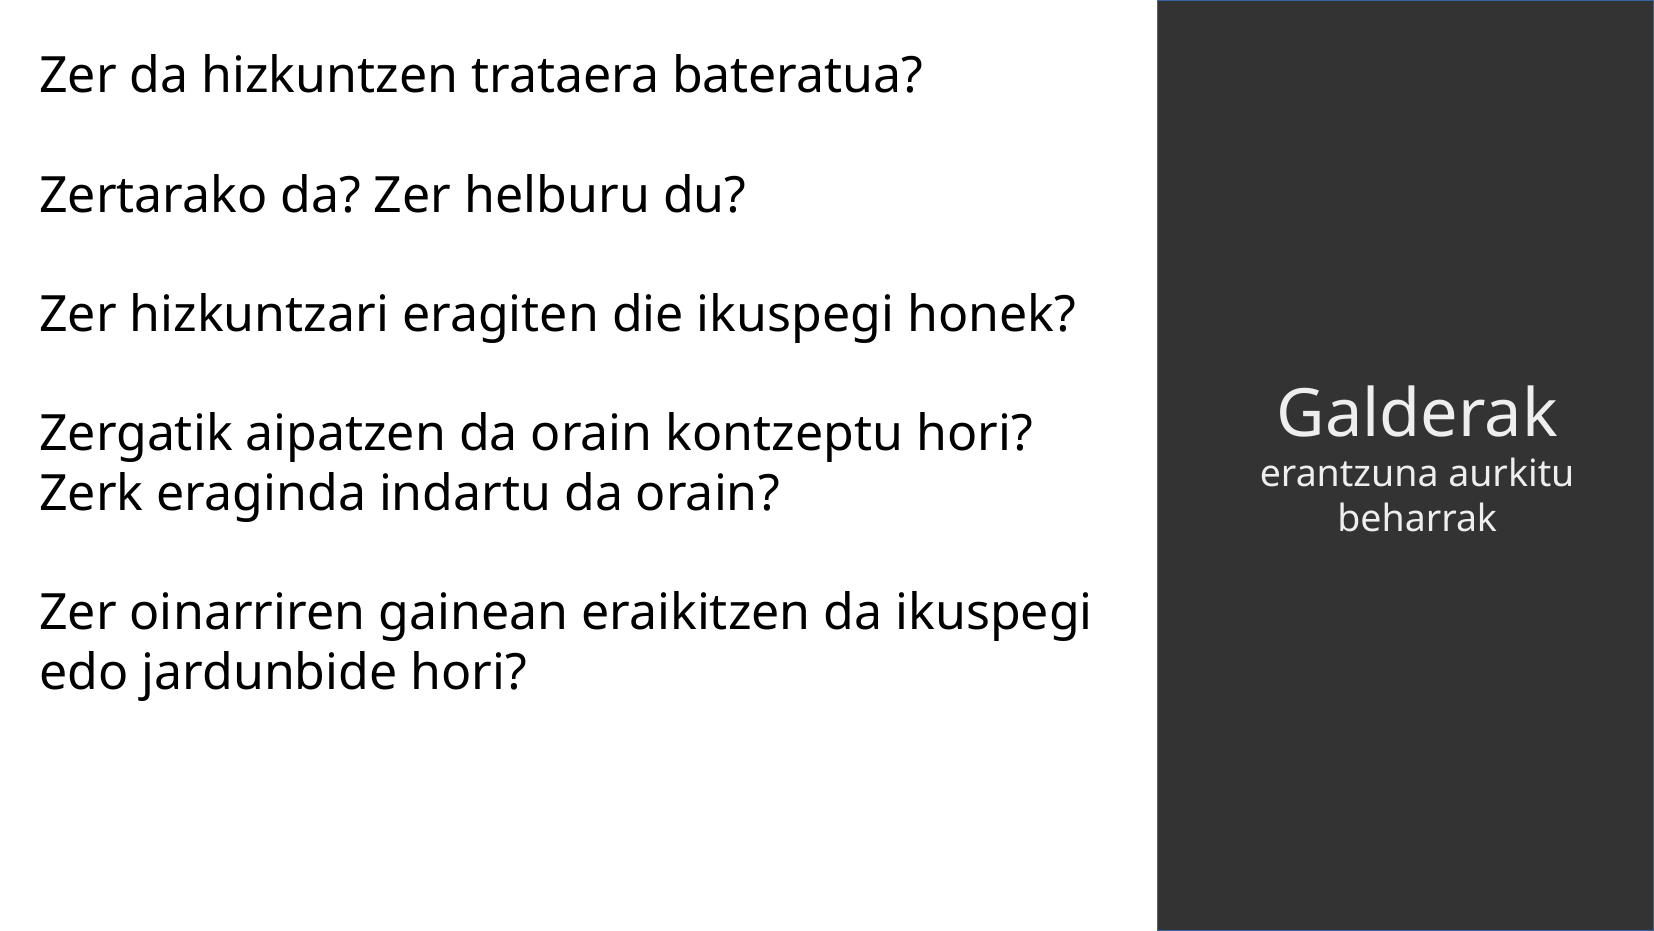

Zer da hizkuntzen trataera bateratua?
Zertarako da? Zer helburu du?
Zer hizkuntzari eragiten die ikuspegi honek?
Zergatik aipatzen da orain kontzeptu hori? Zerk eraginda indartu da orain?
Zer oinarriren gainean eraikitzen da ikuspegi edo jardunbide hori?
# Galderak erantzuna aurkitu beharrak